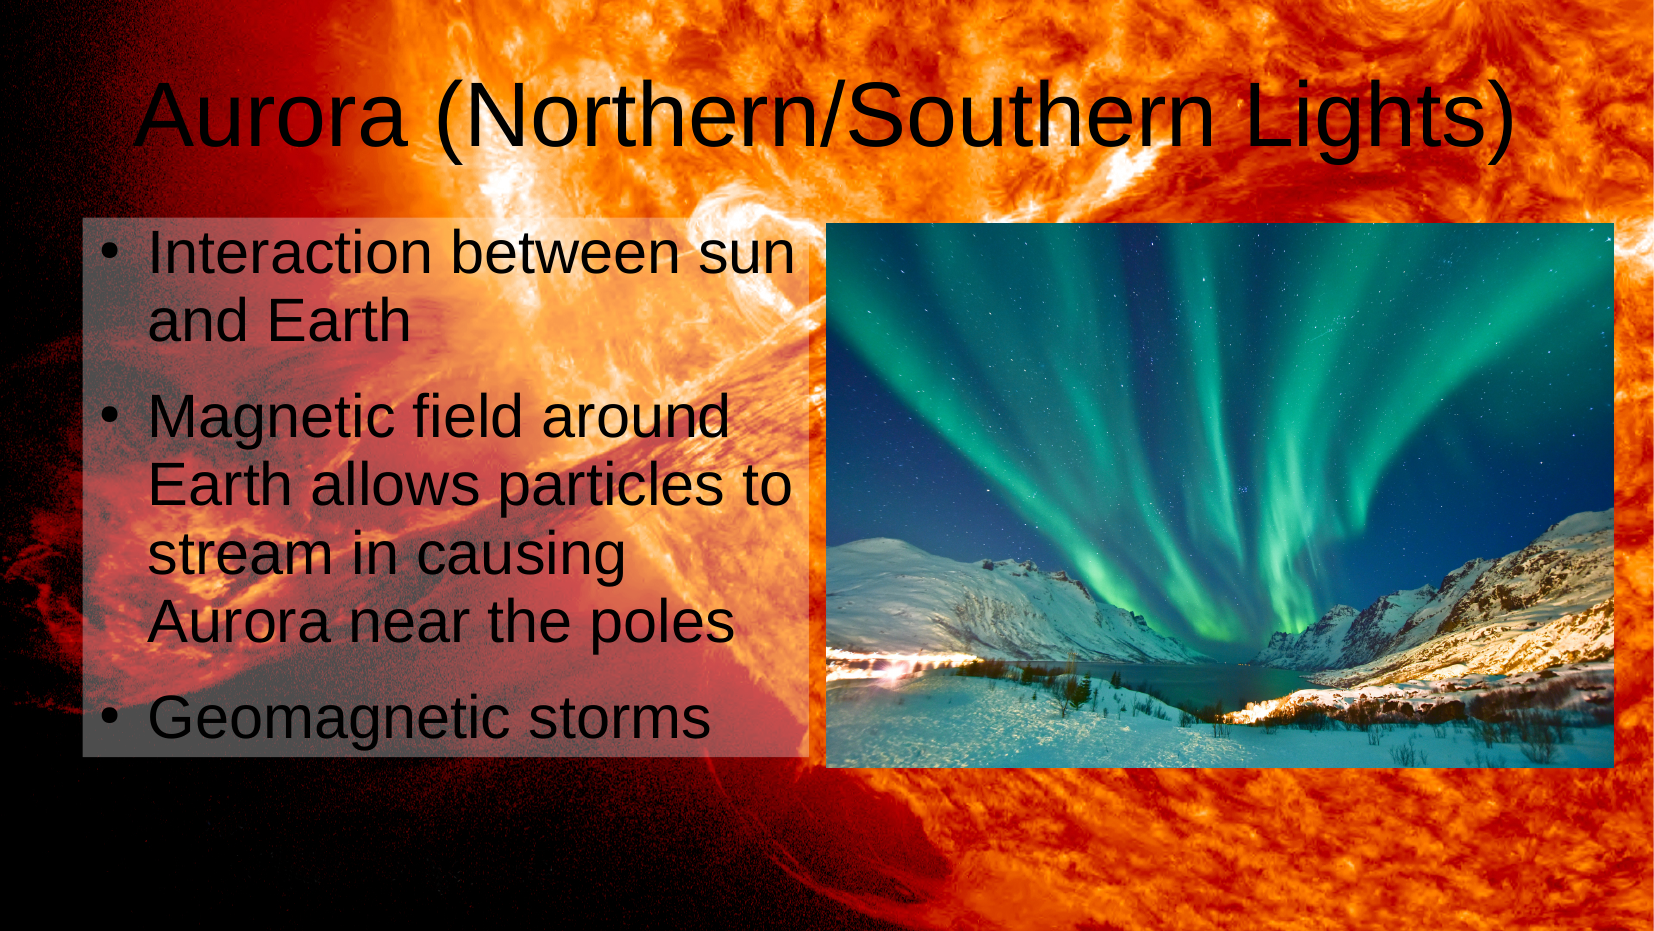

# Aurora (Northern/Southern Lights)
Interaction between sun and Earth
Magnetic field around Earth allows particles to stream in causing Aurora near the poles
Geomagnetic storms